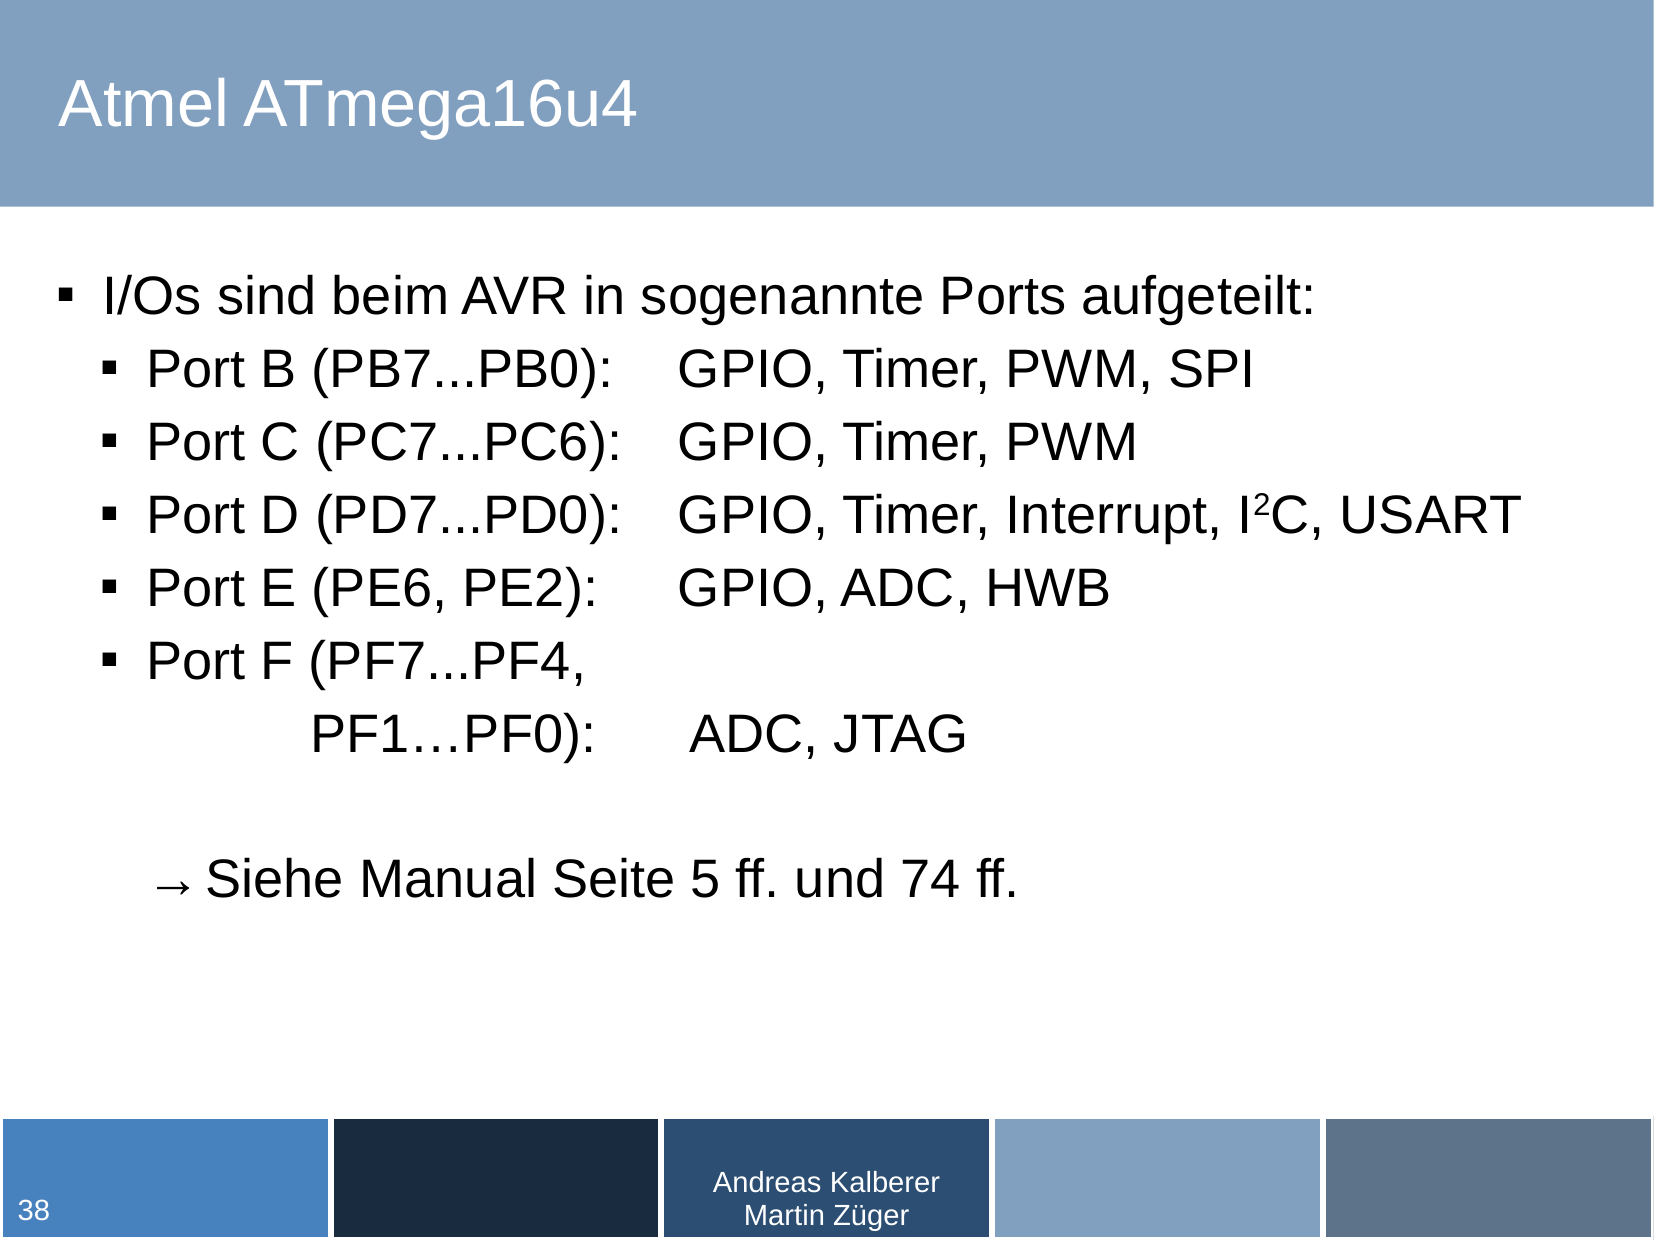

# Atmel ATmega16u4
I/Os sind beim AVR in sogenannte Ports aufgeteilt:
Port B (PB7...PB0):		GPIO, Timer, PWM, SPI
Port C (PC7...PC6):	GPIO, Timer, PWM
Port D (PD7...PD0):	GPIO, Timer, Interrupt, I2C, USART
Port E (PE6, PE2):		GPIO, ADC, HWB
Port F (PF7...PF4,
 PF1…PF0):		 ADC, JTAG
→	Siehe Manual Seite 5 ff. und 74 ff.
LibreOffice Productivity Suite
38